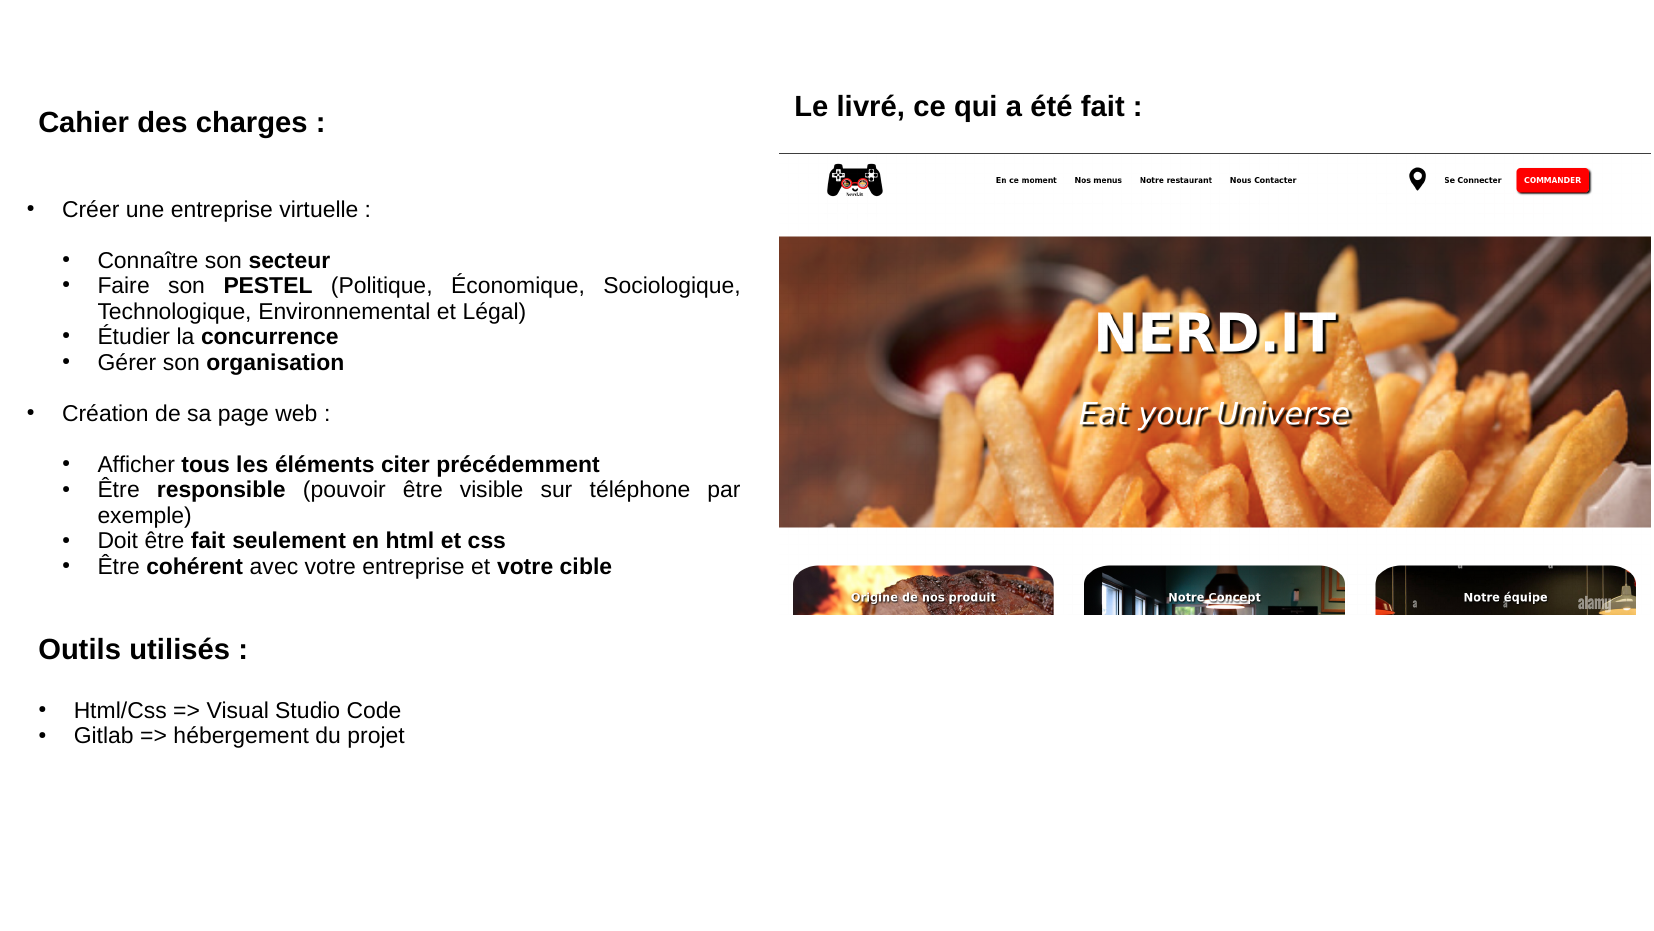

Le livré, ce qui a été fait :
Cahier des charges :
Créer une entreprise virtuelle :
Connaître son secteur
Faire son PESTEL (Politique, Économique, Sociologique, Technologique, Environnemental et Légal)
Étudier la concurrence
Gérer son organisation
Création de sa page web :
Afficher tous les éléments citer précédemment
Être responsible (pouvoir être visible sur téléphone par exemple)
Doit être fait seulement en html et css
Être cohérent avec votre entreprise et votre cible
Outils utilisés :
Html/Css => Visual Studio Code
Gitlab => hébergement du projet